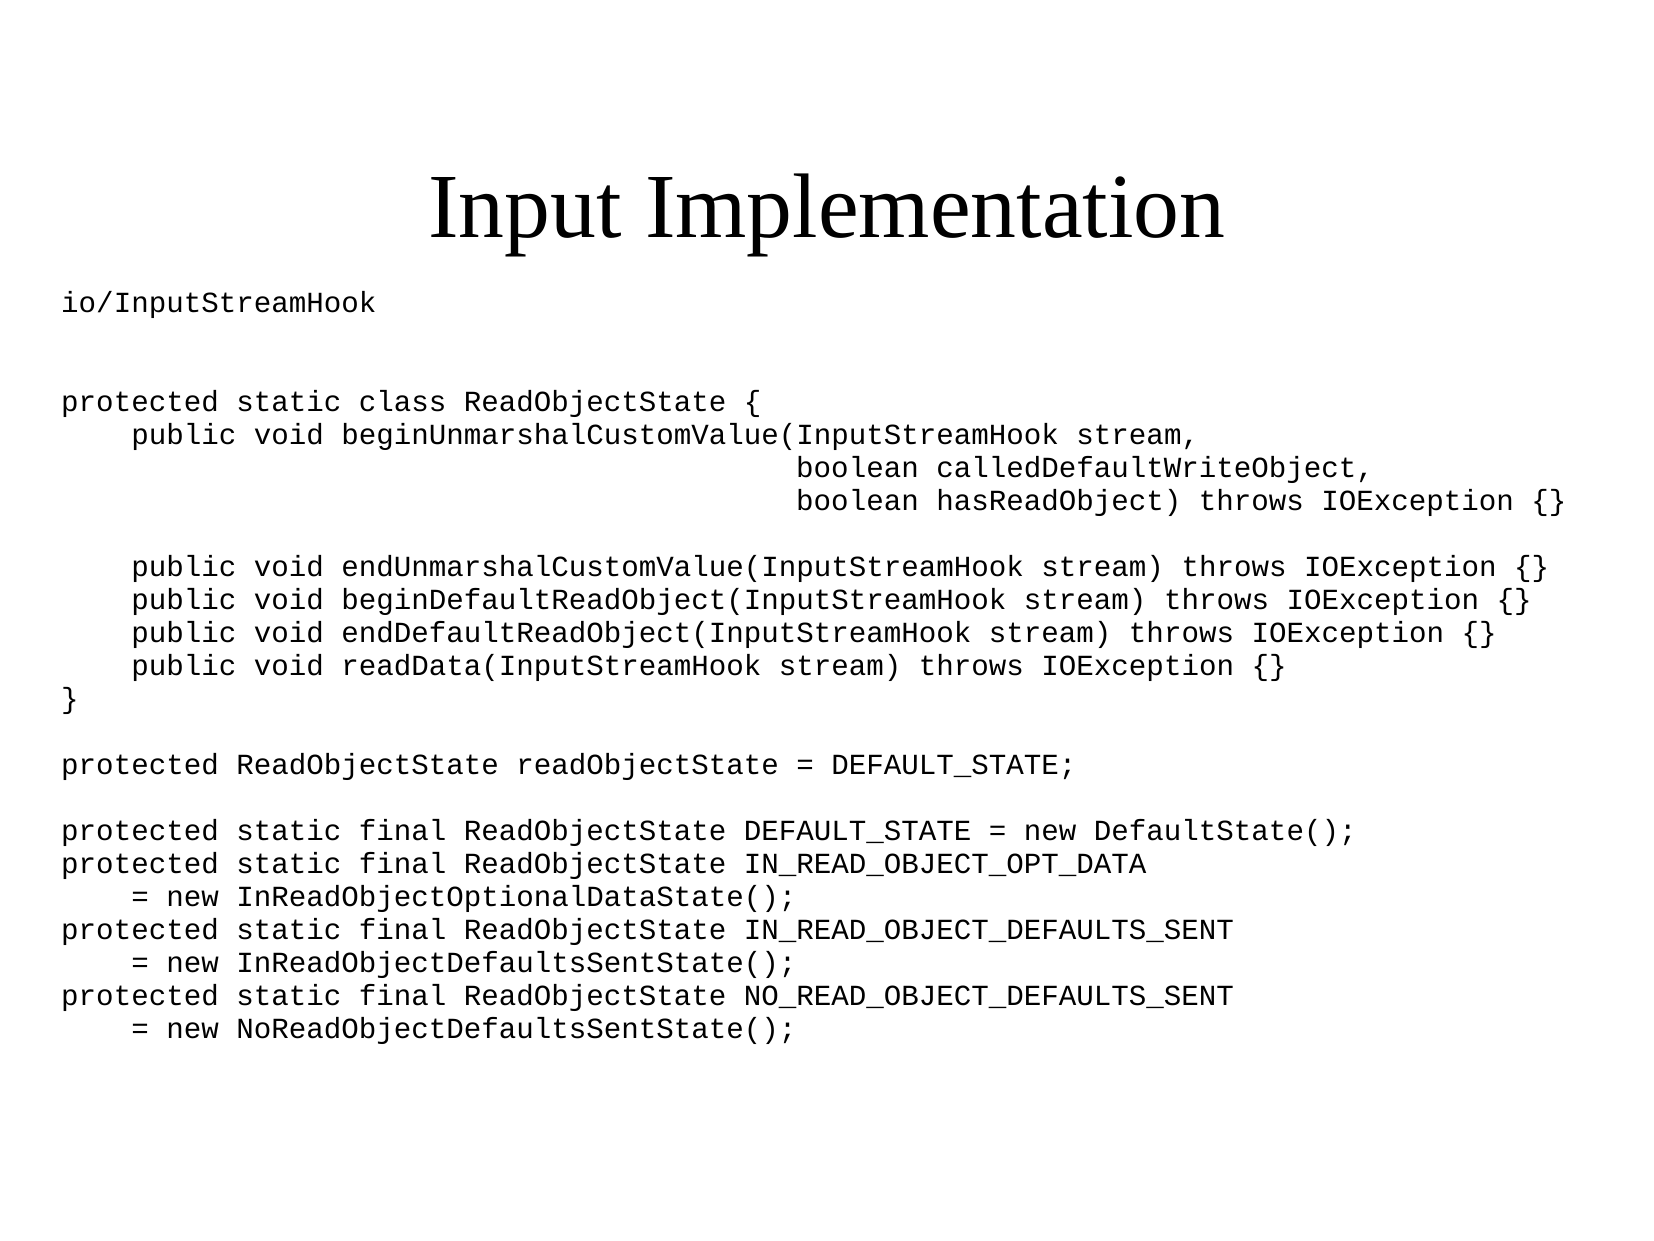

# Input Implementation
io/InputStreamHook
protected static class ReadObjectState {
 public void beginUnmarshalCustomValue(InputStreamHook stream,
 boolean calledDefaultWriteObject,
 boolean hasReadObject) throws IOException {}
 public void endUnmarshalCustomValue(InputStreamHook stream) throws IOException {}
 public void beginDefaultReadObject(InputStreamHook stream) throws IOException {}
 public void endDefaultReadObject(InputStreamHook stream) throws IOException {}
 public void readData(InputStreamHook stream) throws IOException {}
}
protected ReadObjectState readObjectState = DEFAULT_STATE;
protected static final ReadObjectState DEFAULT_STATE = new DefaultState();
protected static final ReadObjectState IN_READ_OBJECT_OPT_DATA
 = new InReadObjectOptionalDataState();
protected static final ReadObjectState IN_READ_OBJECT_DEFAULTS_SENT
 = new InReadObjectDefaultsSentState();
protected static final ReadObjectState NO_READ_OBJECT_DEFAULTS_SENT
 = new NoReadObjectDefaultsSentState();